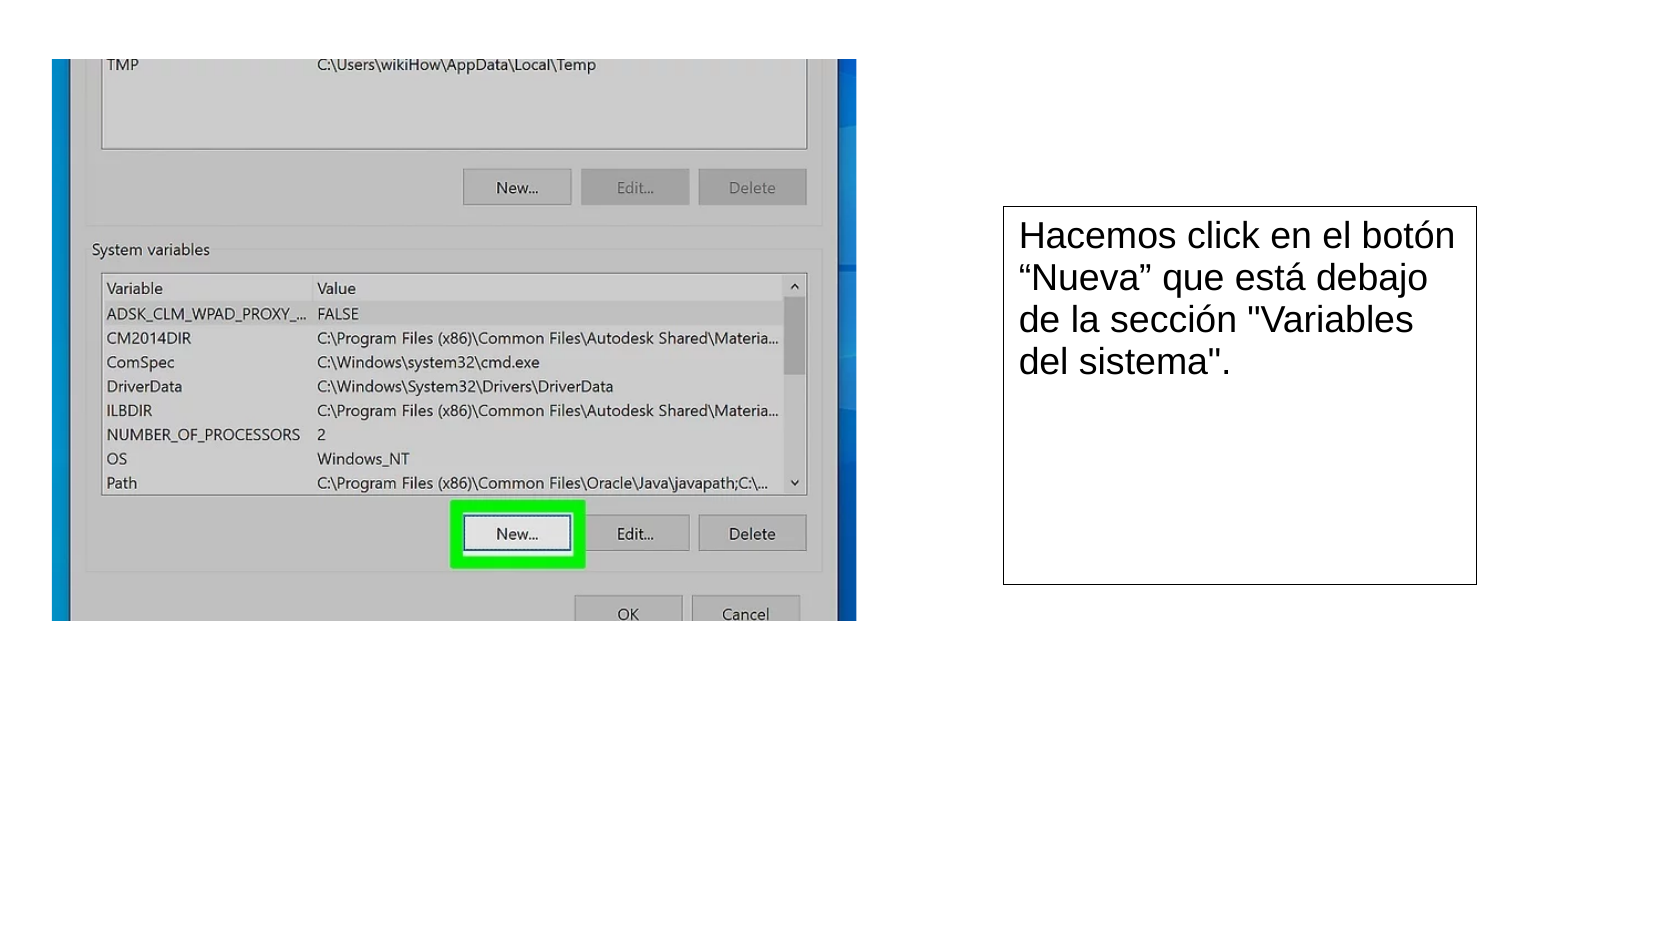

#
Hacemos click en el botón “Nueva” que está debajo de la sección "Variables del sistema".